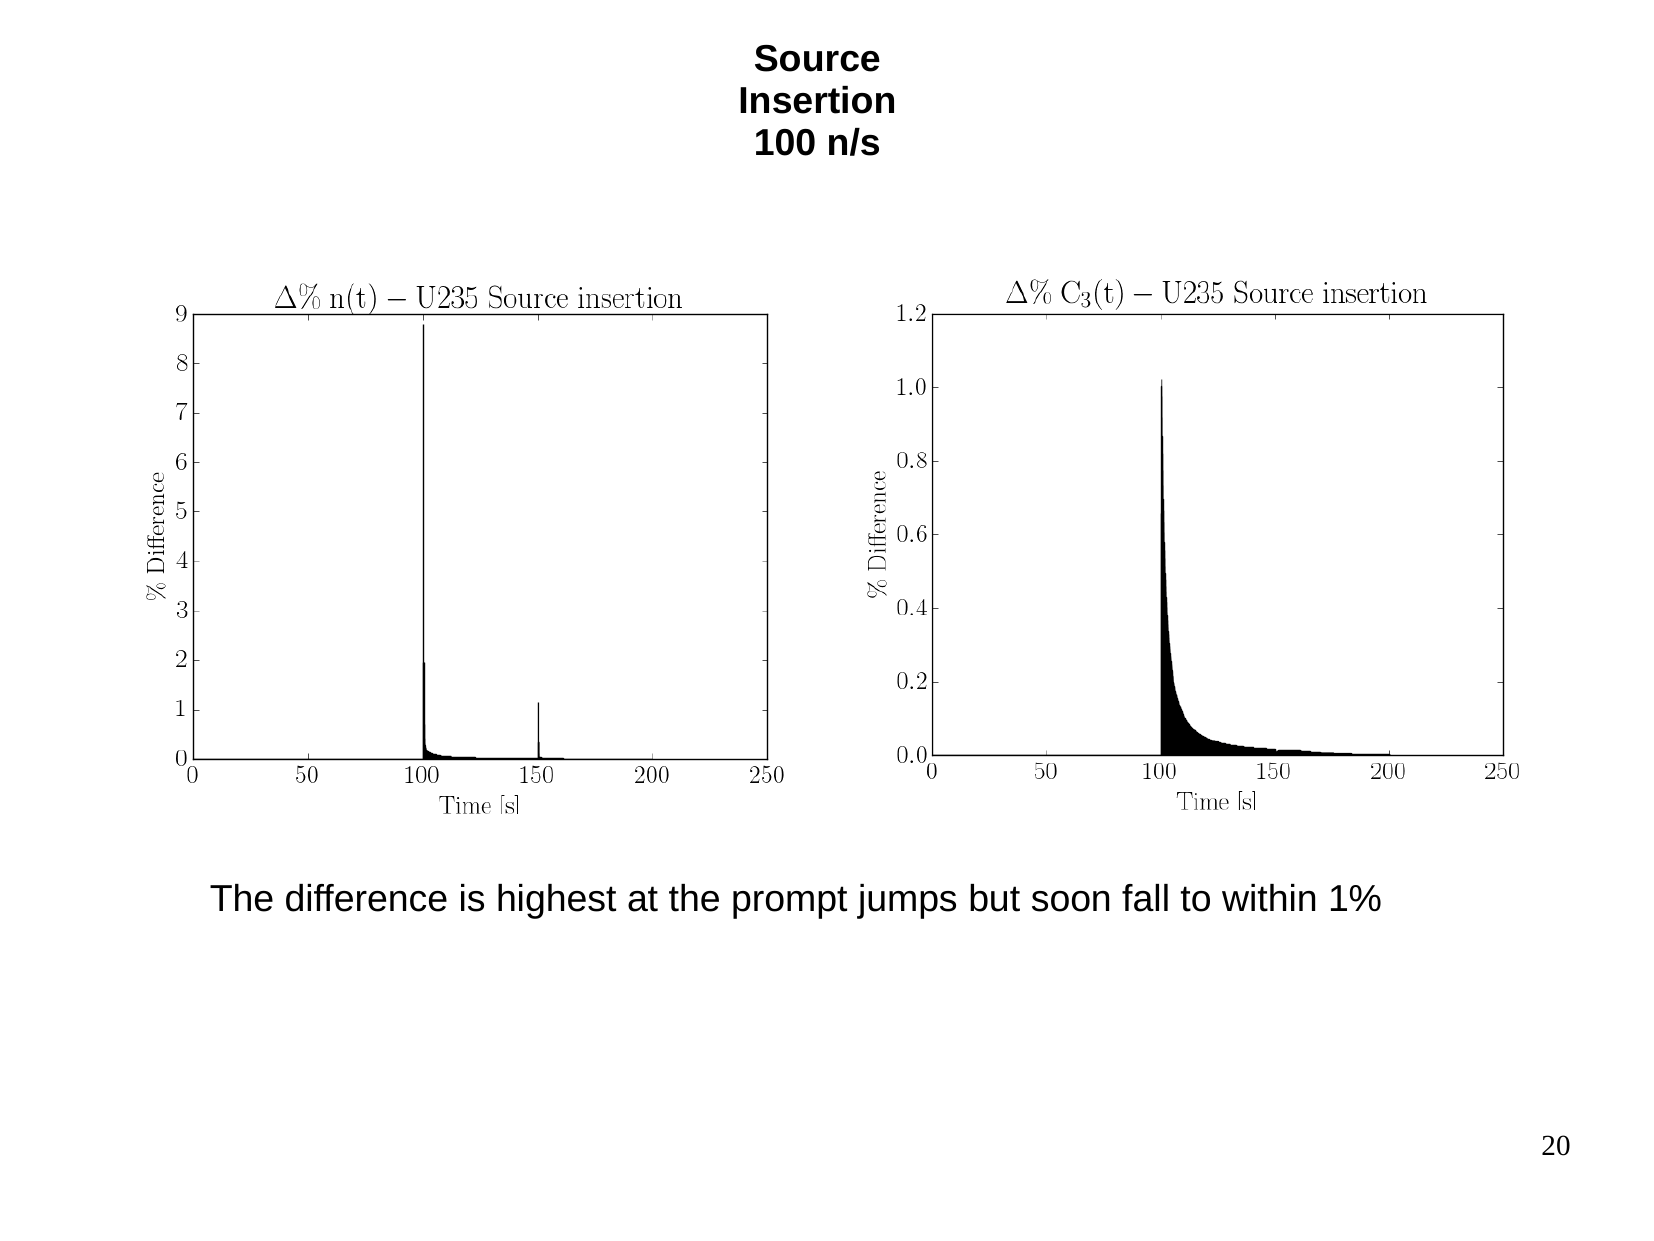

Source
Insertion
100 n/s
The difference is highest at the prompt jumps but soon fall to within 1%
20